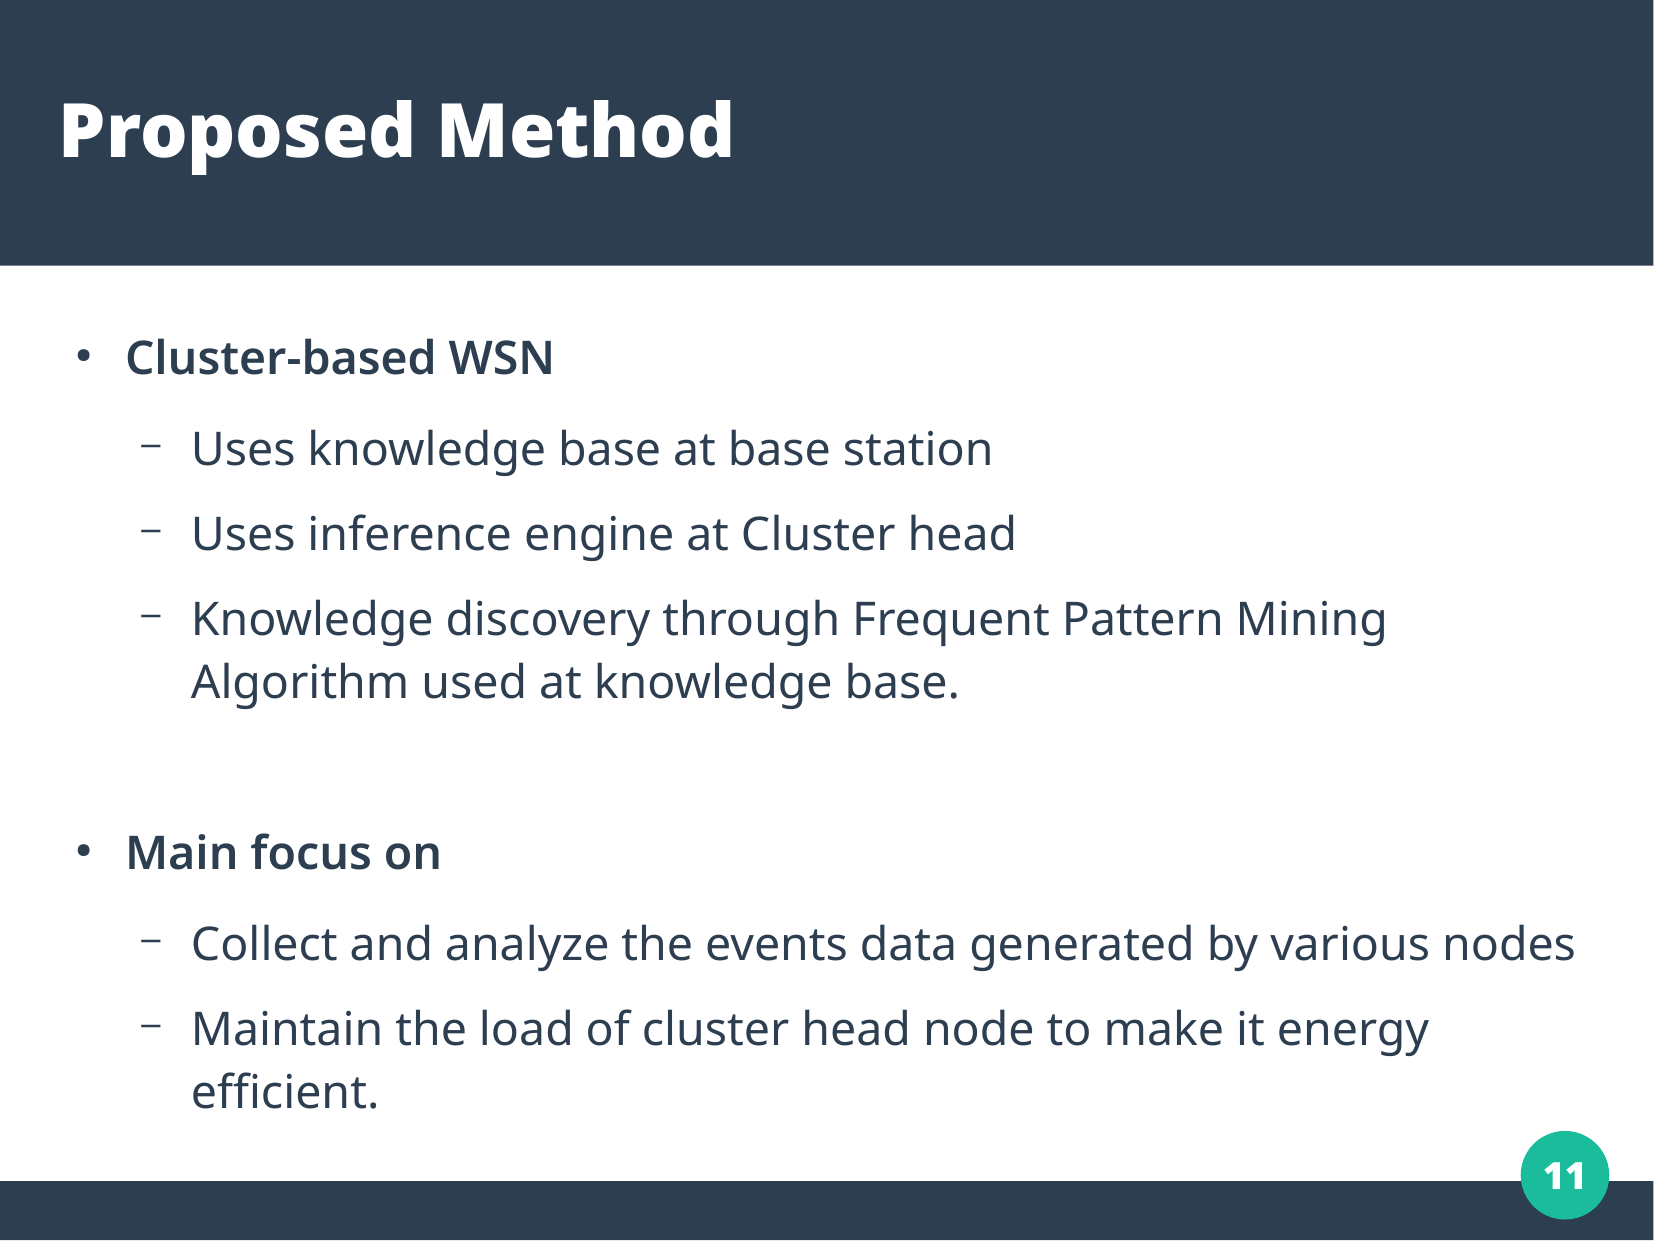

# Proposed Method
Cluster-based WSN
Uses knowledge base at base station
Uses inference engine at Cluster head
Knowledge discovery through Frequent Pattern Mining Algorithm used at knowledge base.
Main focus on
Collect and analyze the events data generated by various nodes
Maintain the load of cluster head node to make it energy efficient.
11